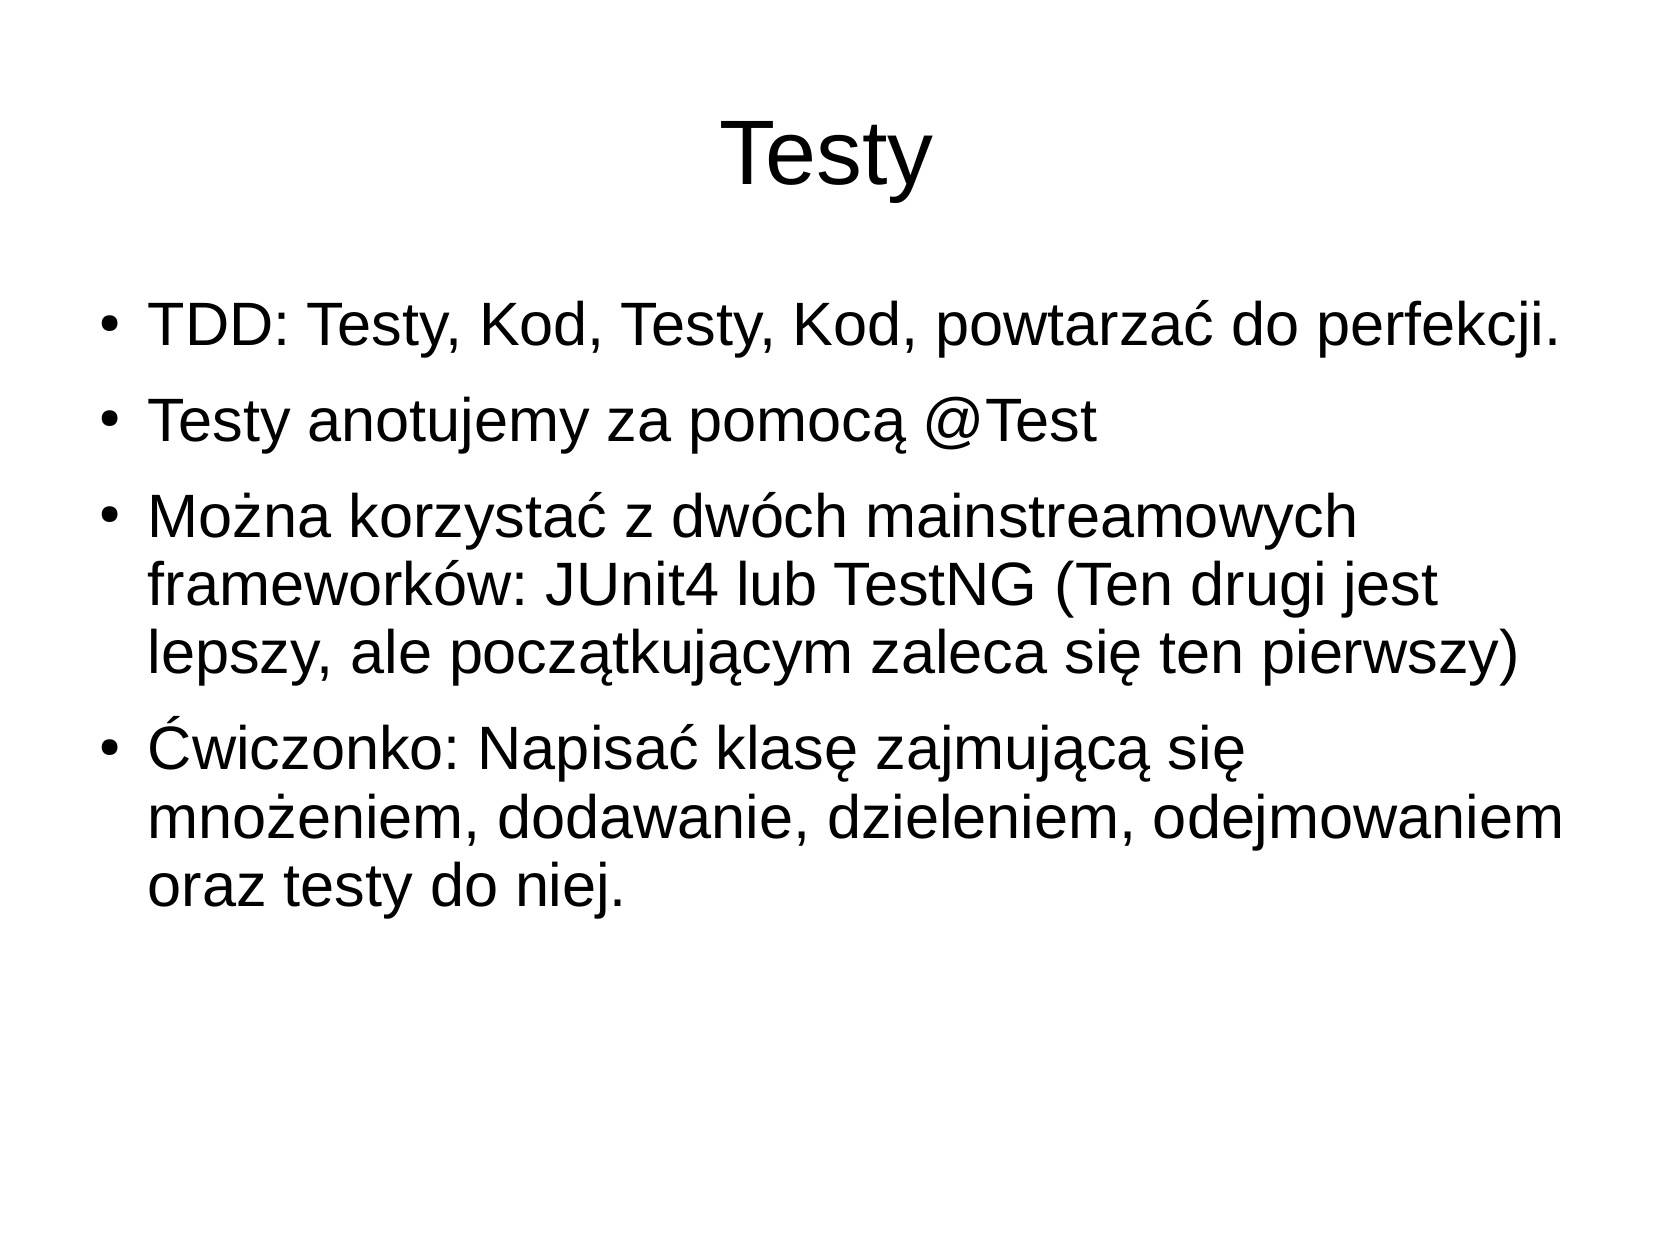

# Testy
TDD: Testy, Kod, Testy, Kod, powtarzać do perfekcji.
Testy anotujemy za pomocą @Test
Można korzystać z dwóch mainstreamowych frameworków: JUnit4 lub TestNG (Ten drugi jest lepszy, ale początkującym zaleca się ten pierwszy)
Ćwiczonko: Napisać klasę zajmującą się mnożeniem, dodawanie, dzieleniem, odejmowaniem oraz testy do niej.